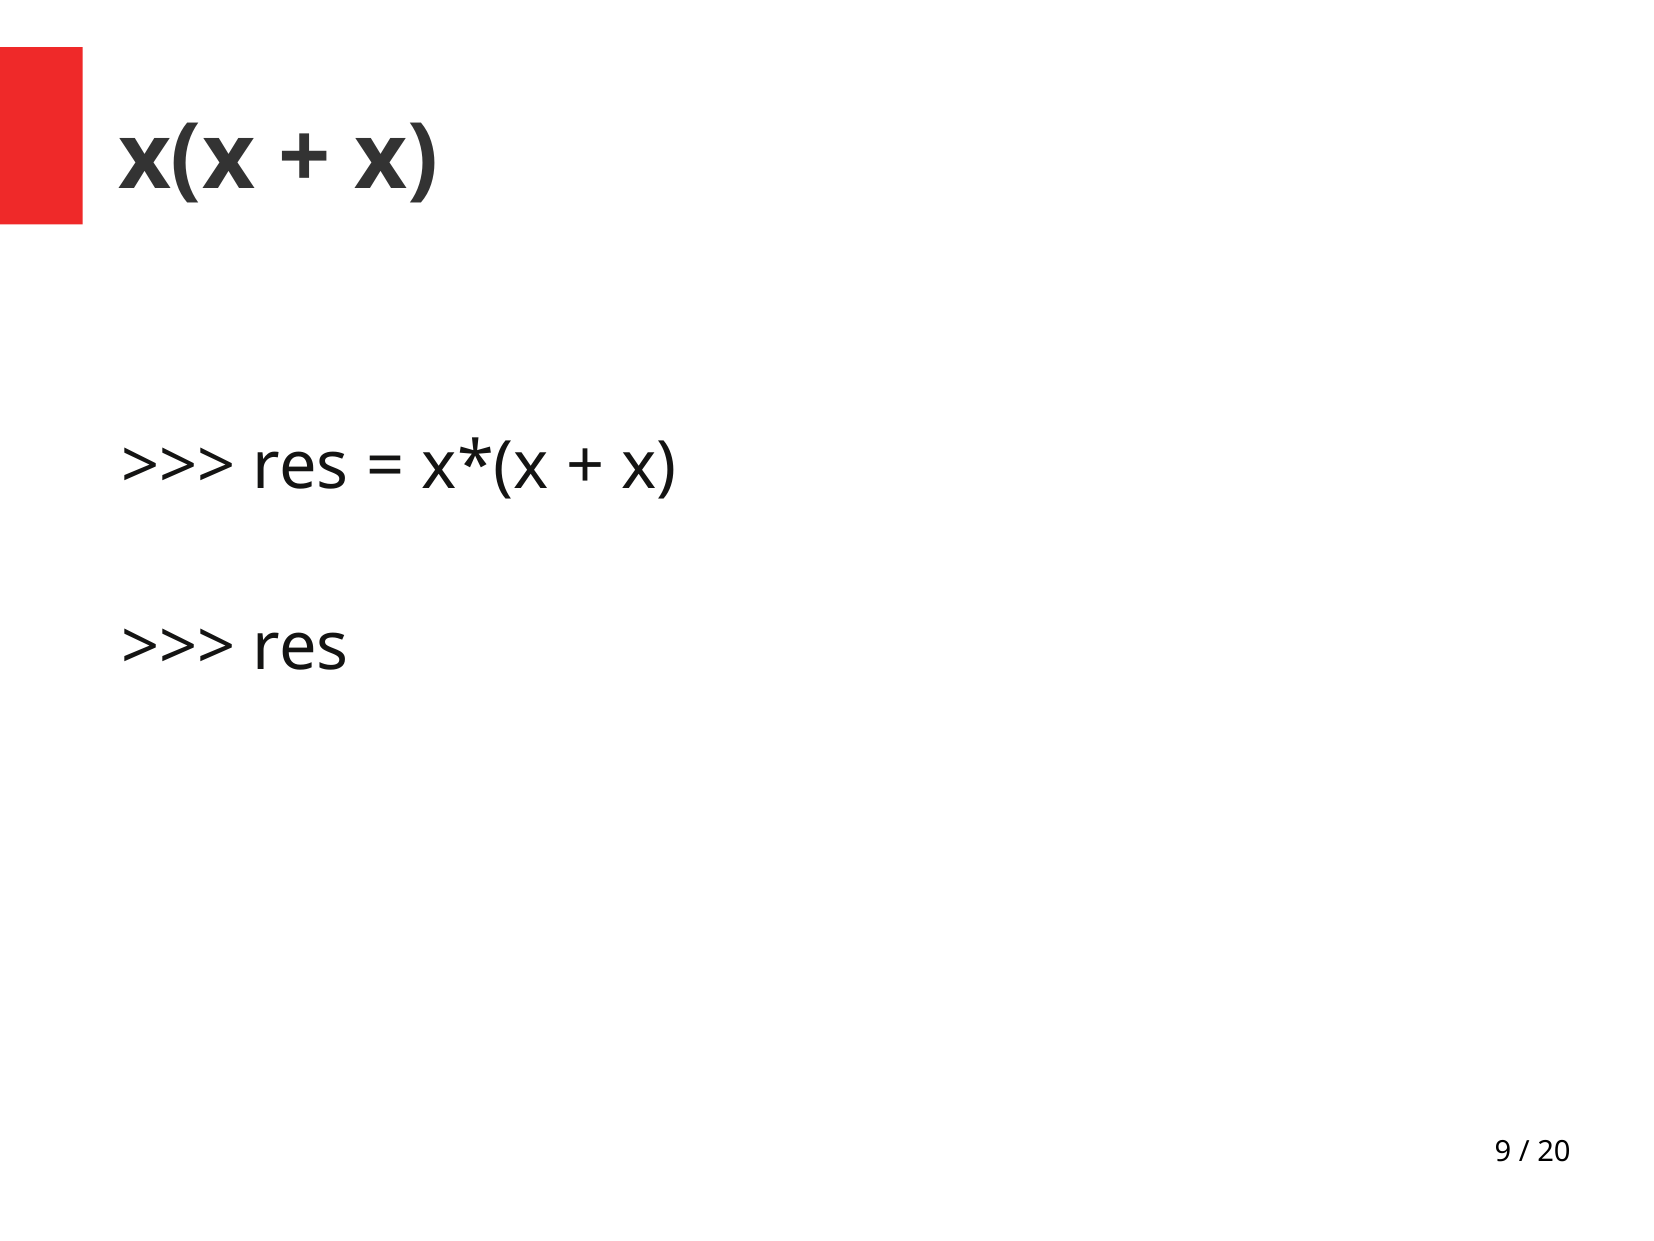

# x(x + x)
>>> res = x*(x + x)
>>> res
9